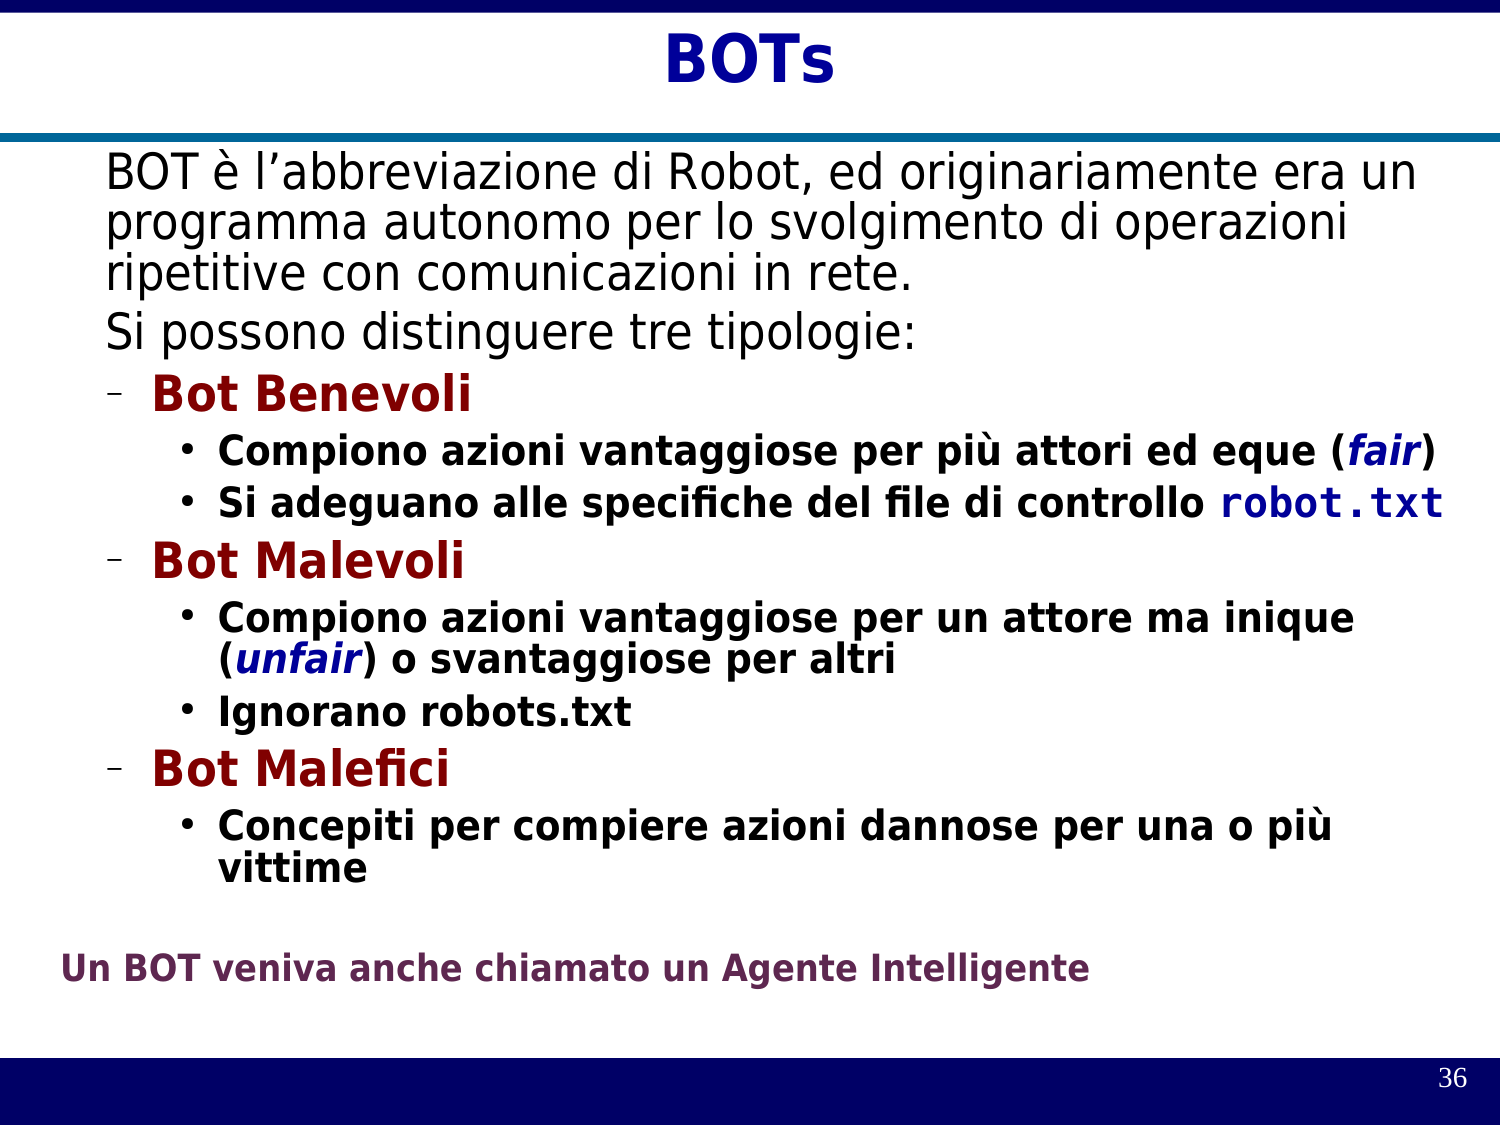

# BOTs
BOT è l’abbreviazione di Robot, ed originariamente era un programma autonomo per lo svolgimento di operazioni ripetitive con comunicazioni in rete.
Si possono distinguere tre tipologie:
Bot Benevoli
Compiono azioni vantaggiose per più attori ed eque (fair)
Si adeguano alle specifiche del file di controllo robot.txt
Bot Malevoli
Compiono azioni vantaggiose per un attore ma inique (unfair) o svantaggiose per altri
Ignorano robots.txt
Bot Malefici
Concepiti per compiere azioni dannose per una o più vittime
Un BOT veniva anche chiamato un Agente Intelligente